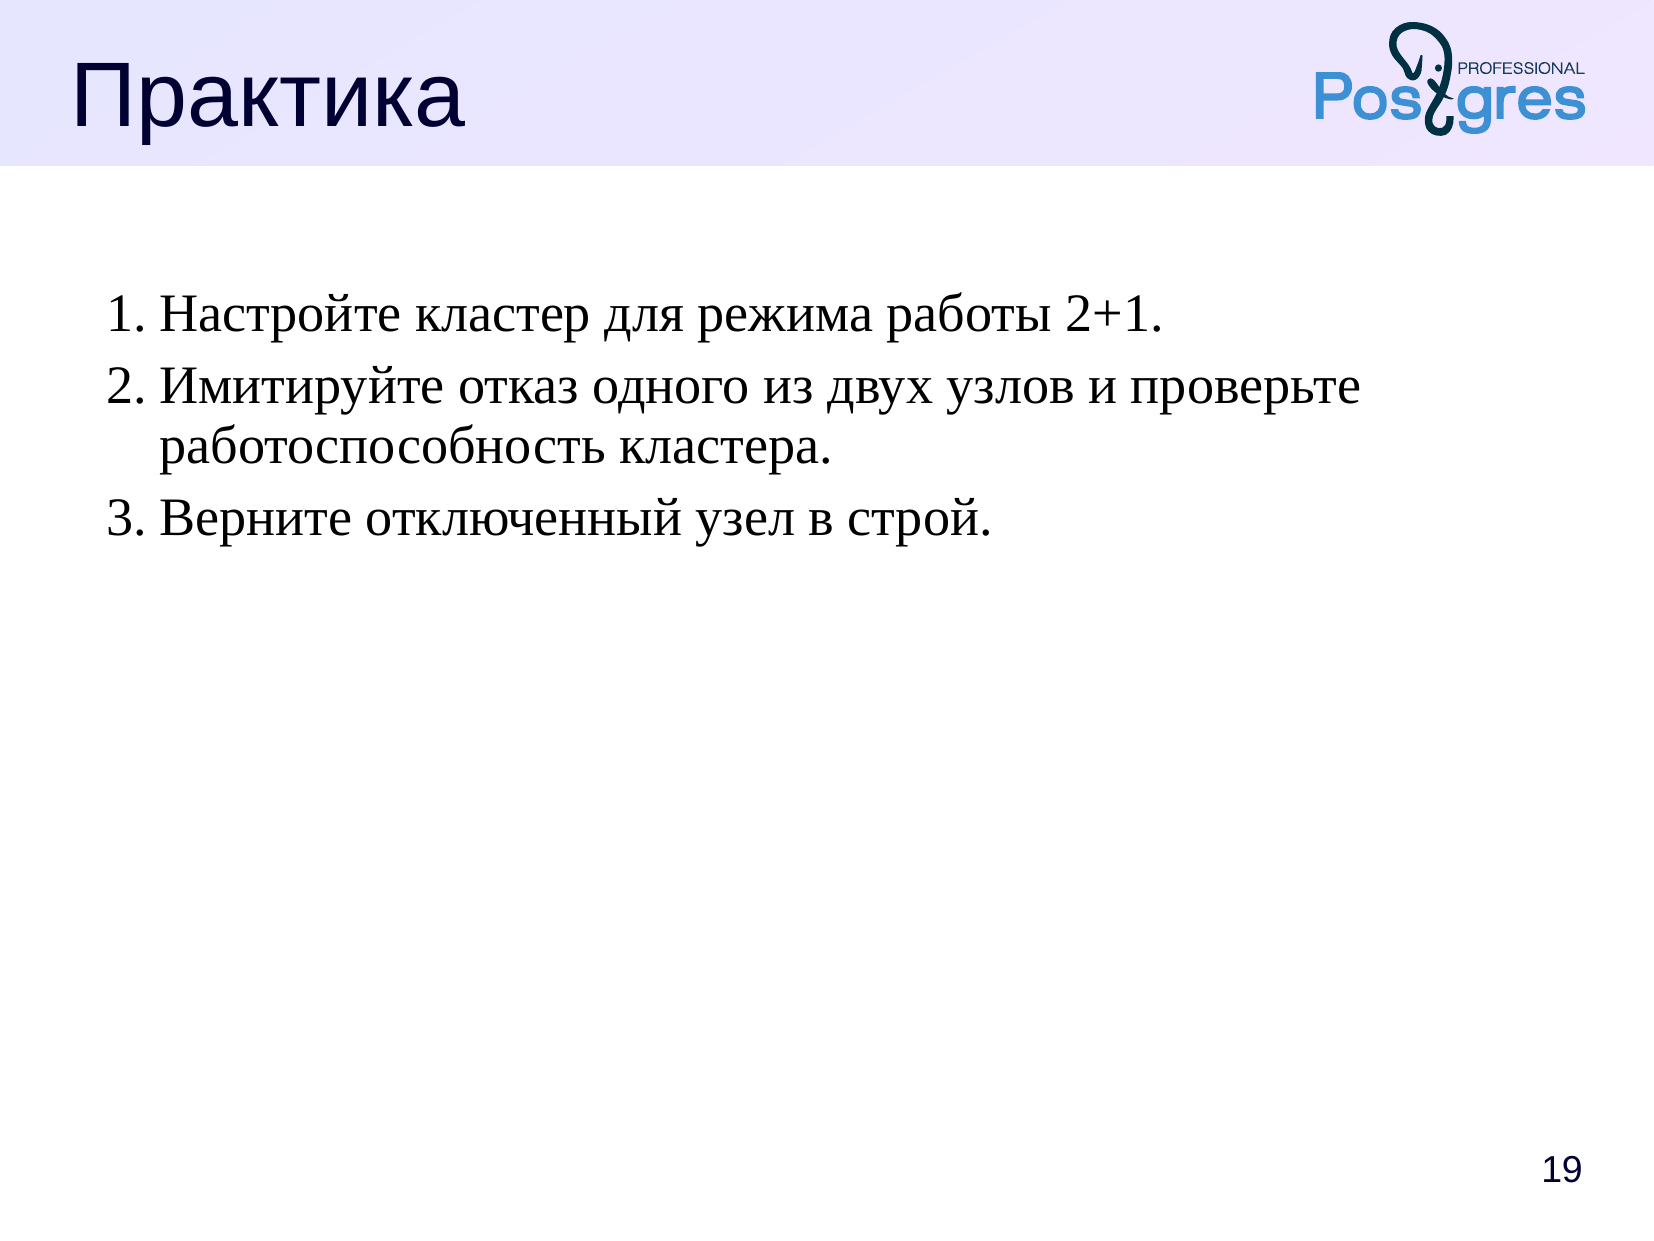

# Практика
Настройте кластер для режима работы 2+1.
Имитируйте отказ одного из двух узлов и проверьте работоспособность кластера.
Верните отключенный узел в строй.